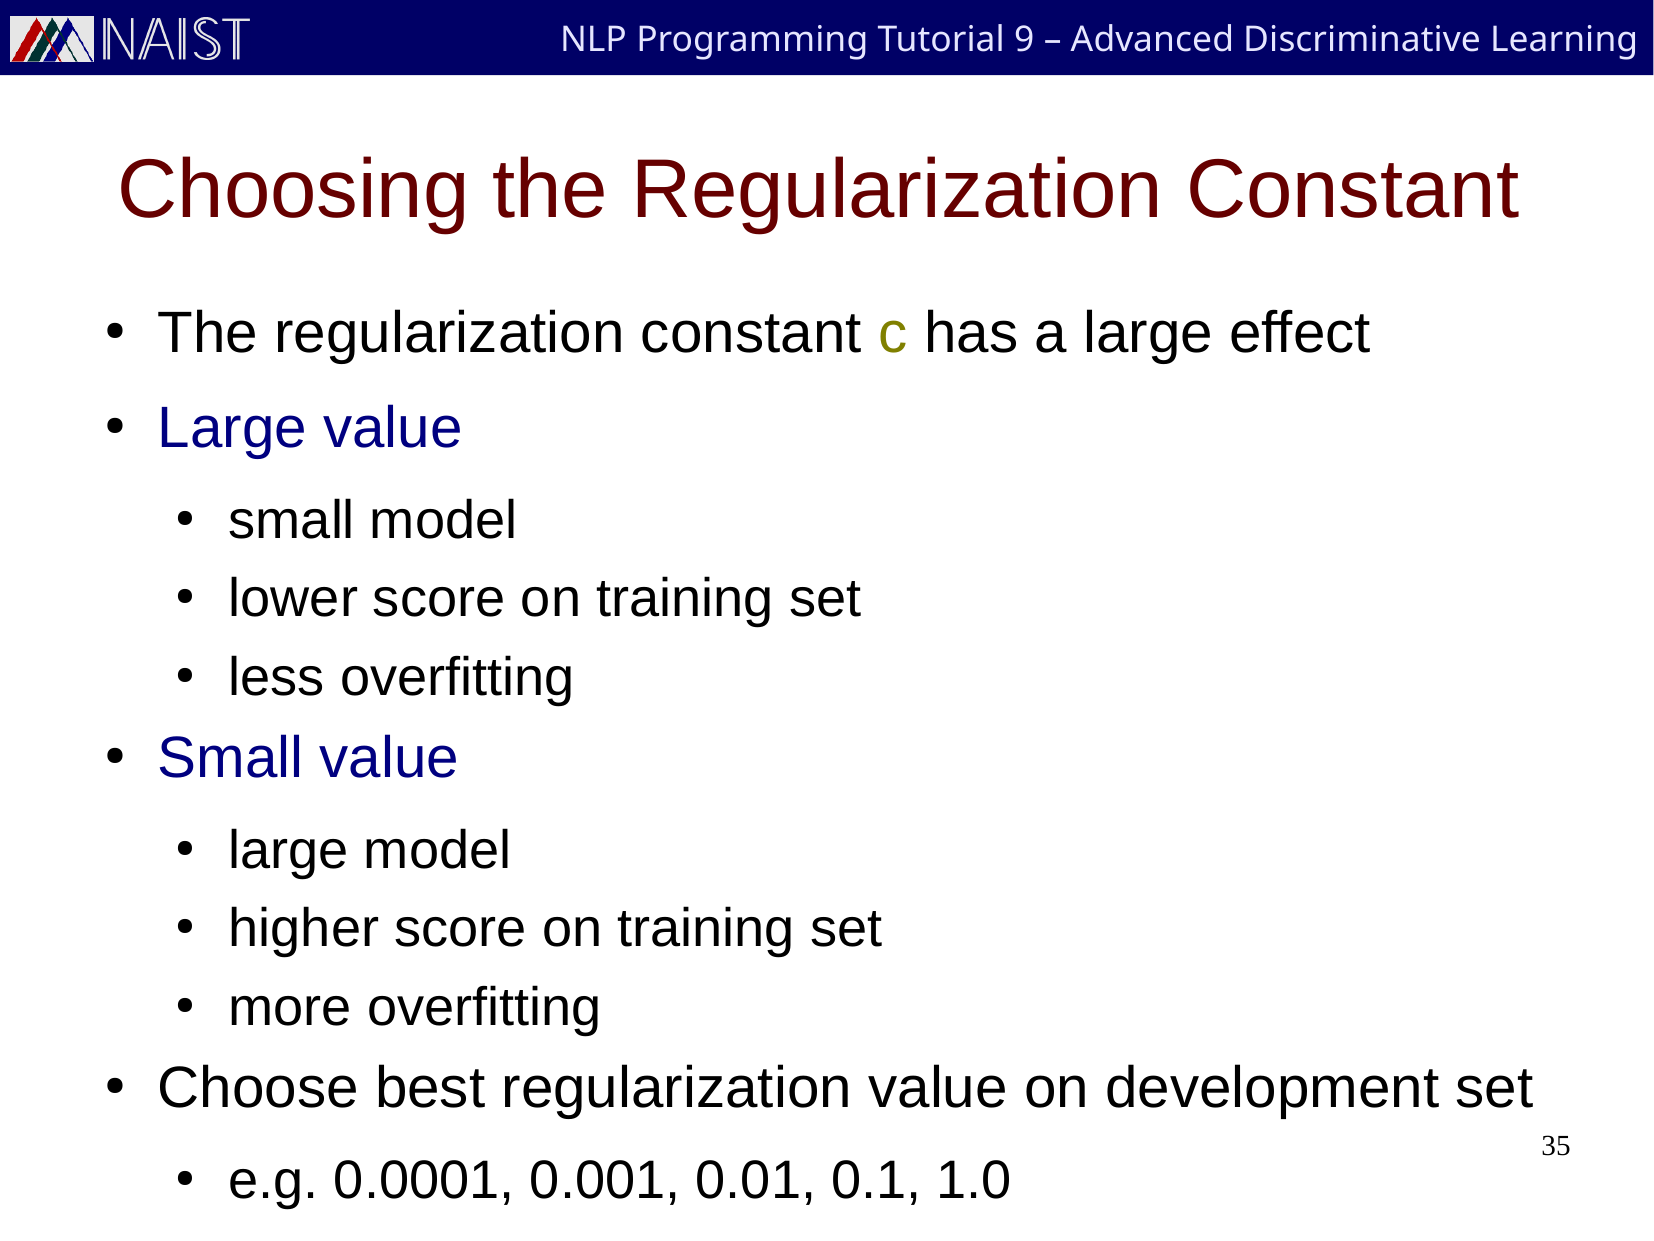

# Choosing the Regularization Constant
The regularization constant c has a large effect
Large value
small model
lower score on training set
less overfitting
Small value
large model
higher score on training set
more overfitting
Choose best regularization value on development set
e.g. 0.0001, 0.001, 0.01, 0.1, 1.0
35